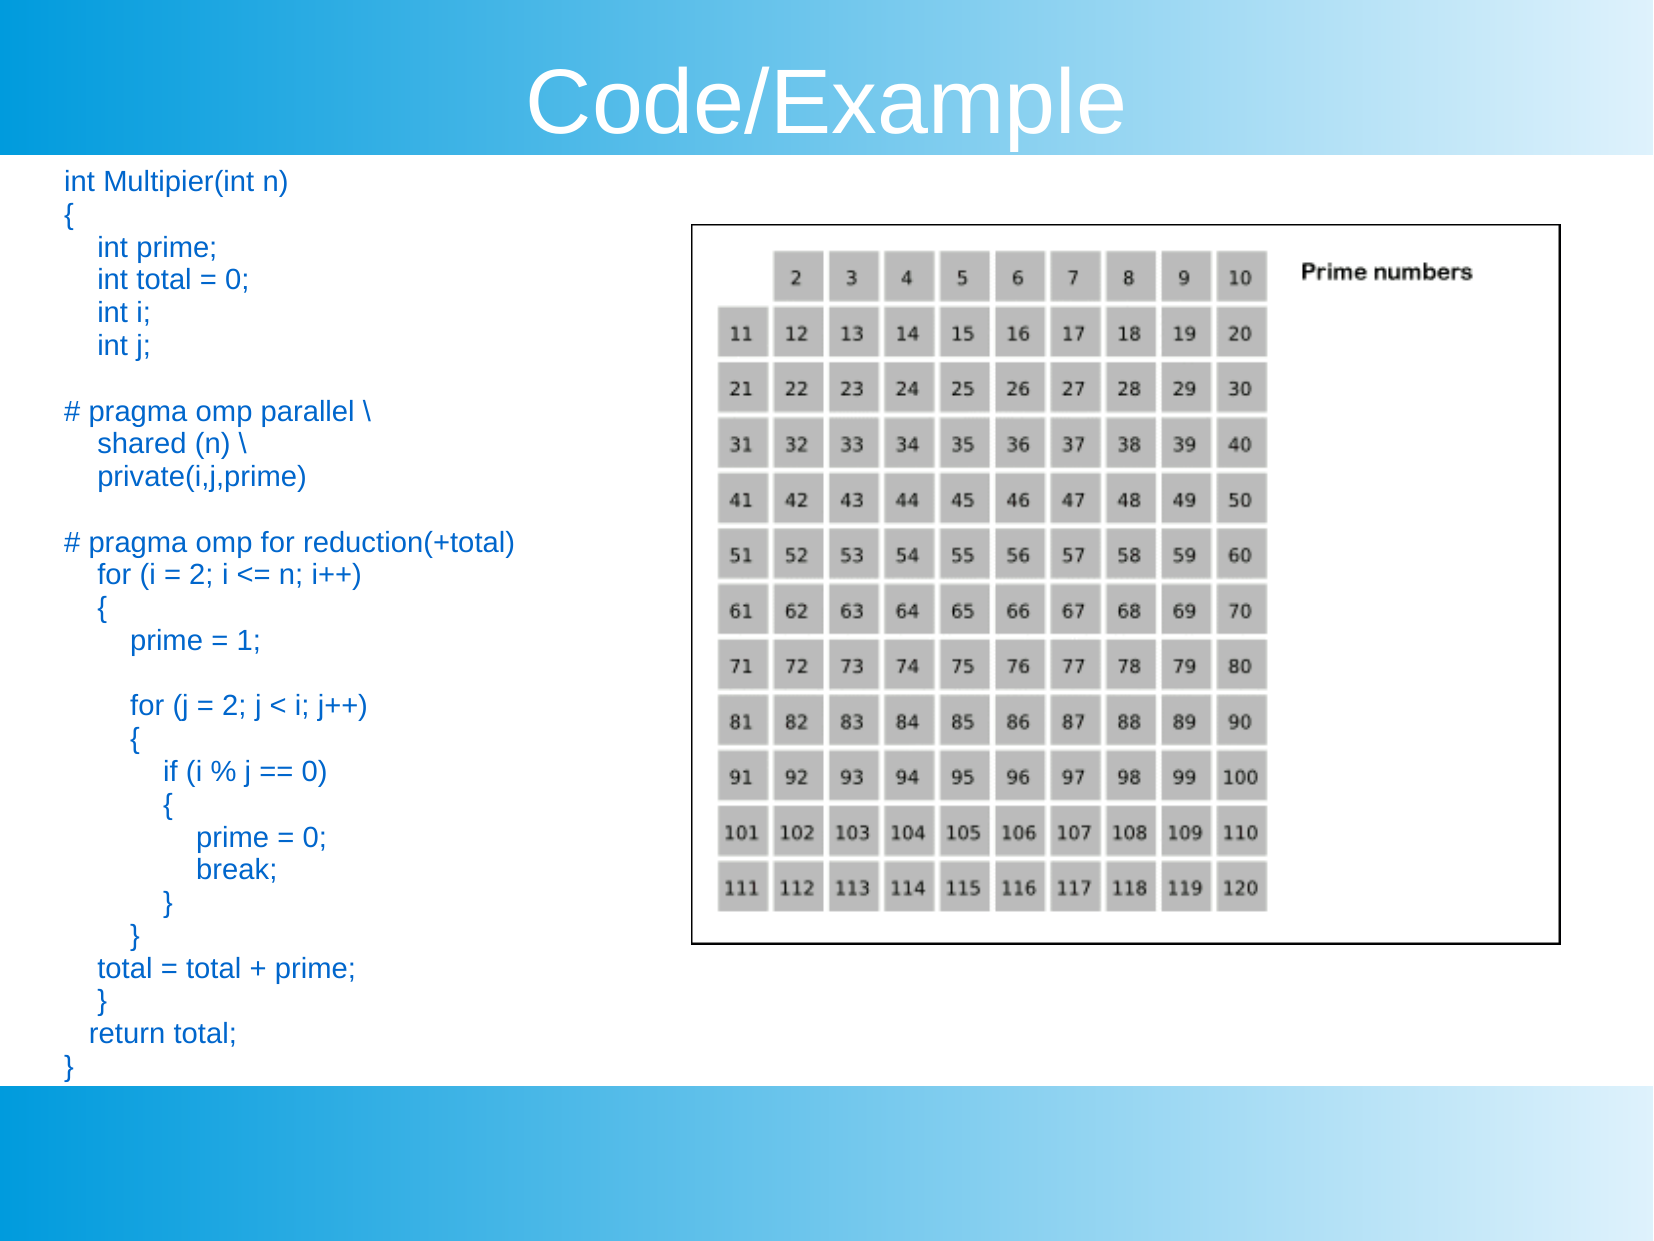

# Code/Example
int Multipier(int n)
{
 int prime;
 int total = 0;
 int i;
 int j;
# pragma omp parallel \
 shared (n) \
 private(i,j,prime)
# pragma omp for reduction(+total)
 for (i = 2; i <= n; i++)
 {
 prime = 1;
 for (j = 2; j < i; j++)
 {
 if (i % j == 0)
 {
 prime = 0;
 break;
 }
 }
 total = total + prime;
 }
 return total;
}